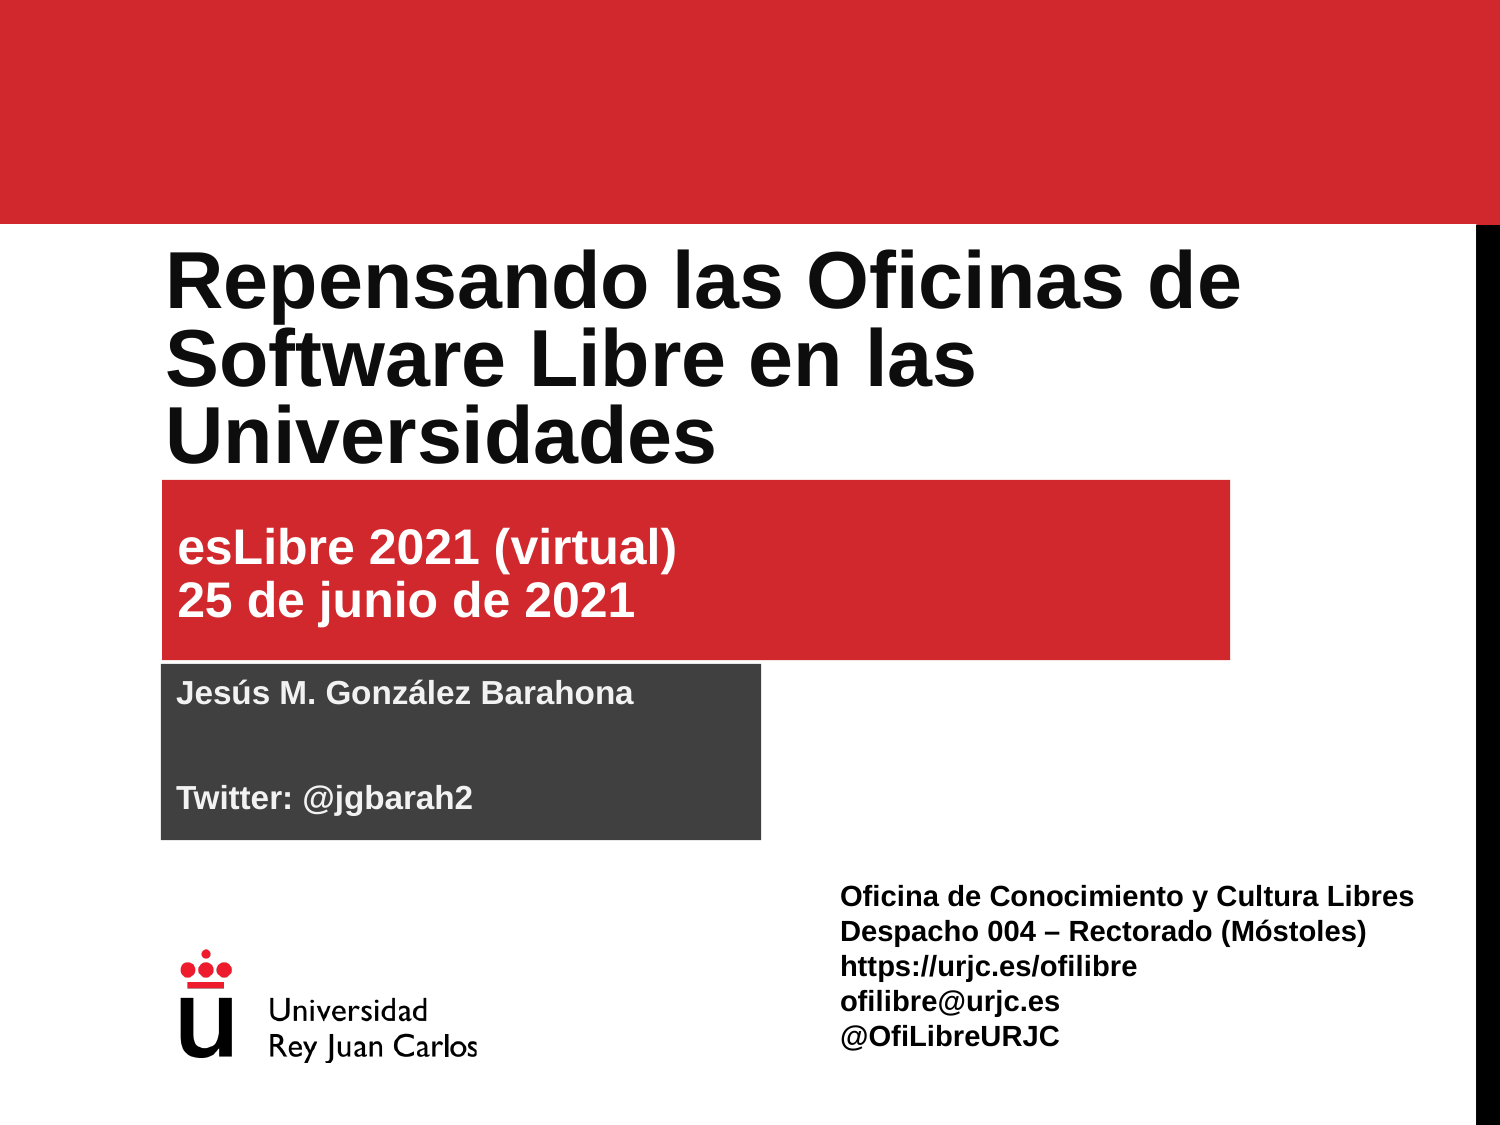

Repensando las Oficinas de Software Libre en las Universidades
esLibre 2021 (virtual)
25 de junio de 2021
Jesús M. González Barahona
Twitter: @jgbarah2
Oficina de Conocimiento y Cultura Libres
Despacho 004 – Rectorado (Móstoles)
https://urjc.es/ofilibre
ofilibre@urjc.es
@OfiLibreURJC